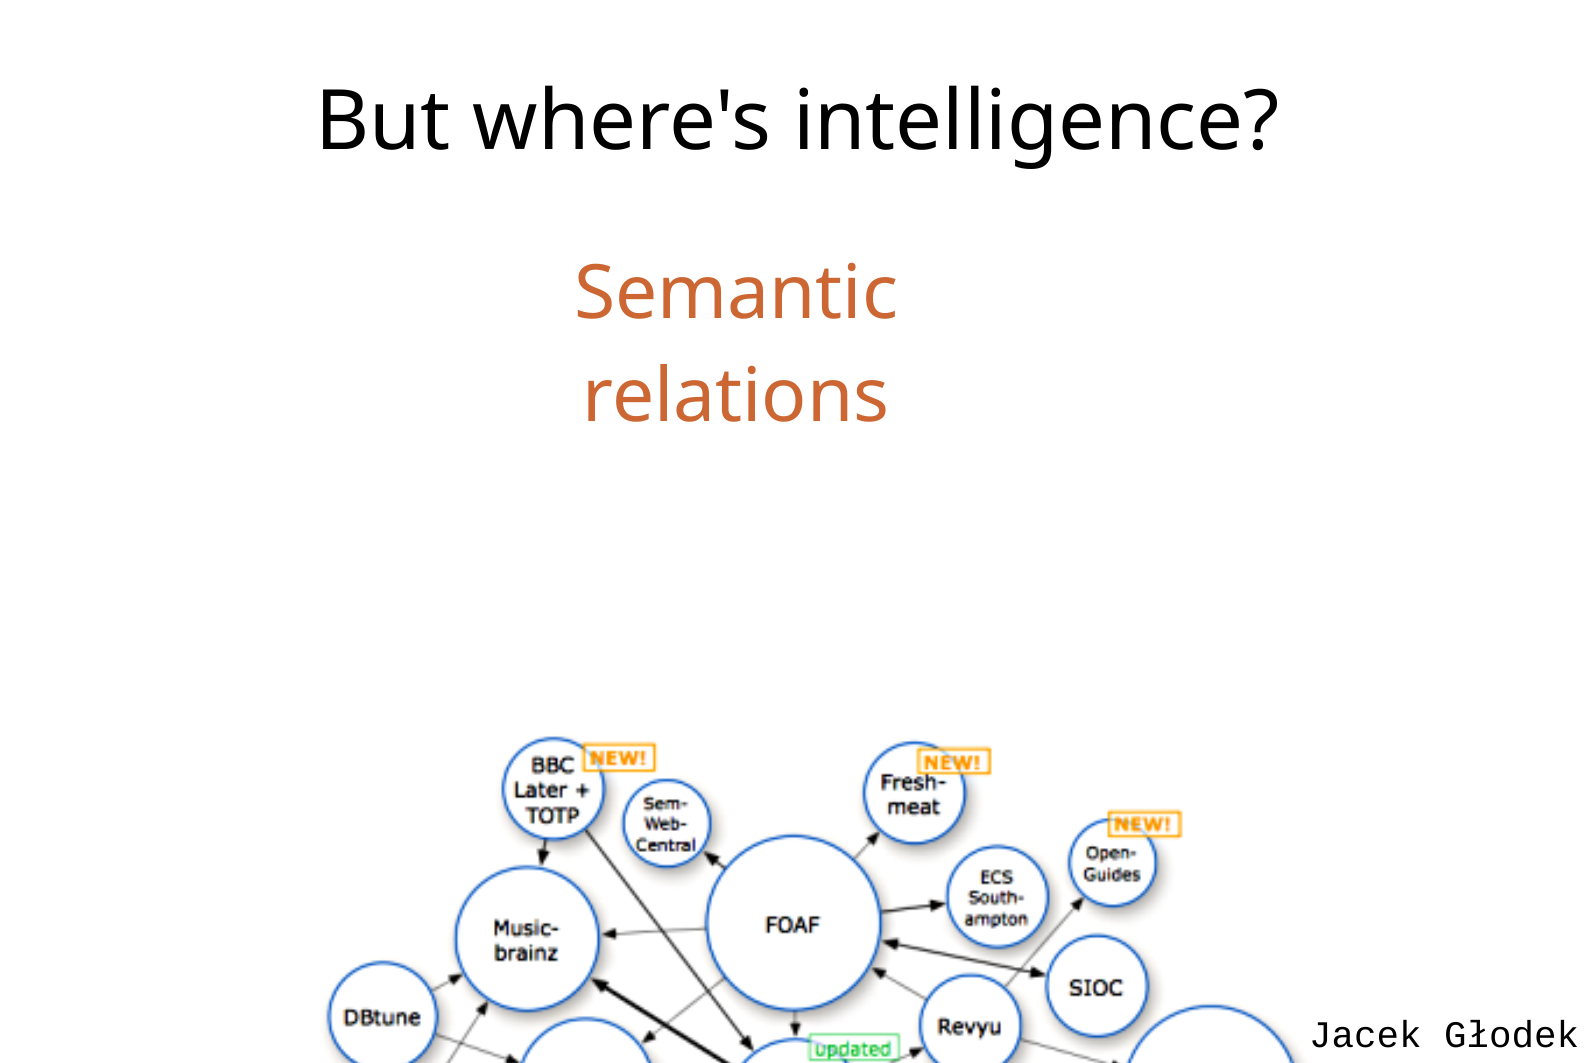

But where's intelligence?
Semantic relations
Jacek Głodek